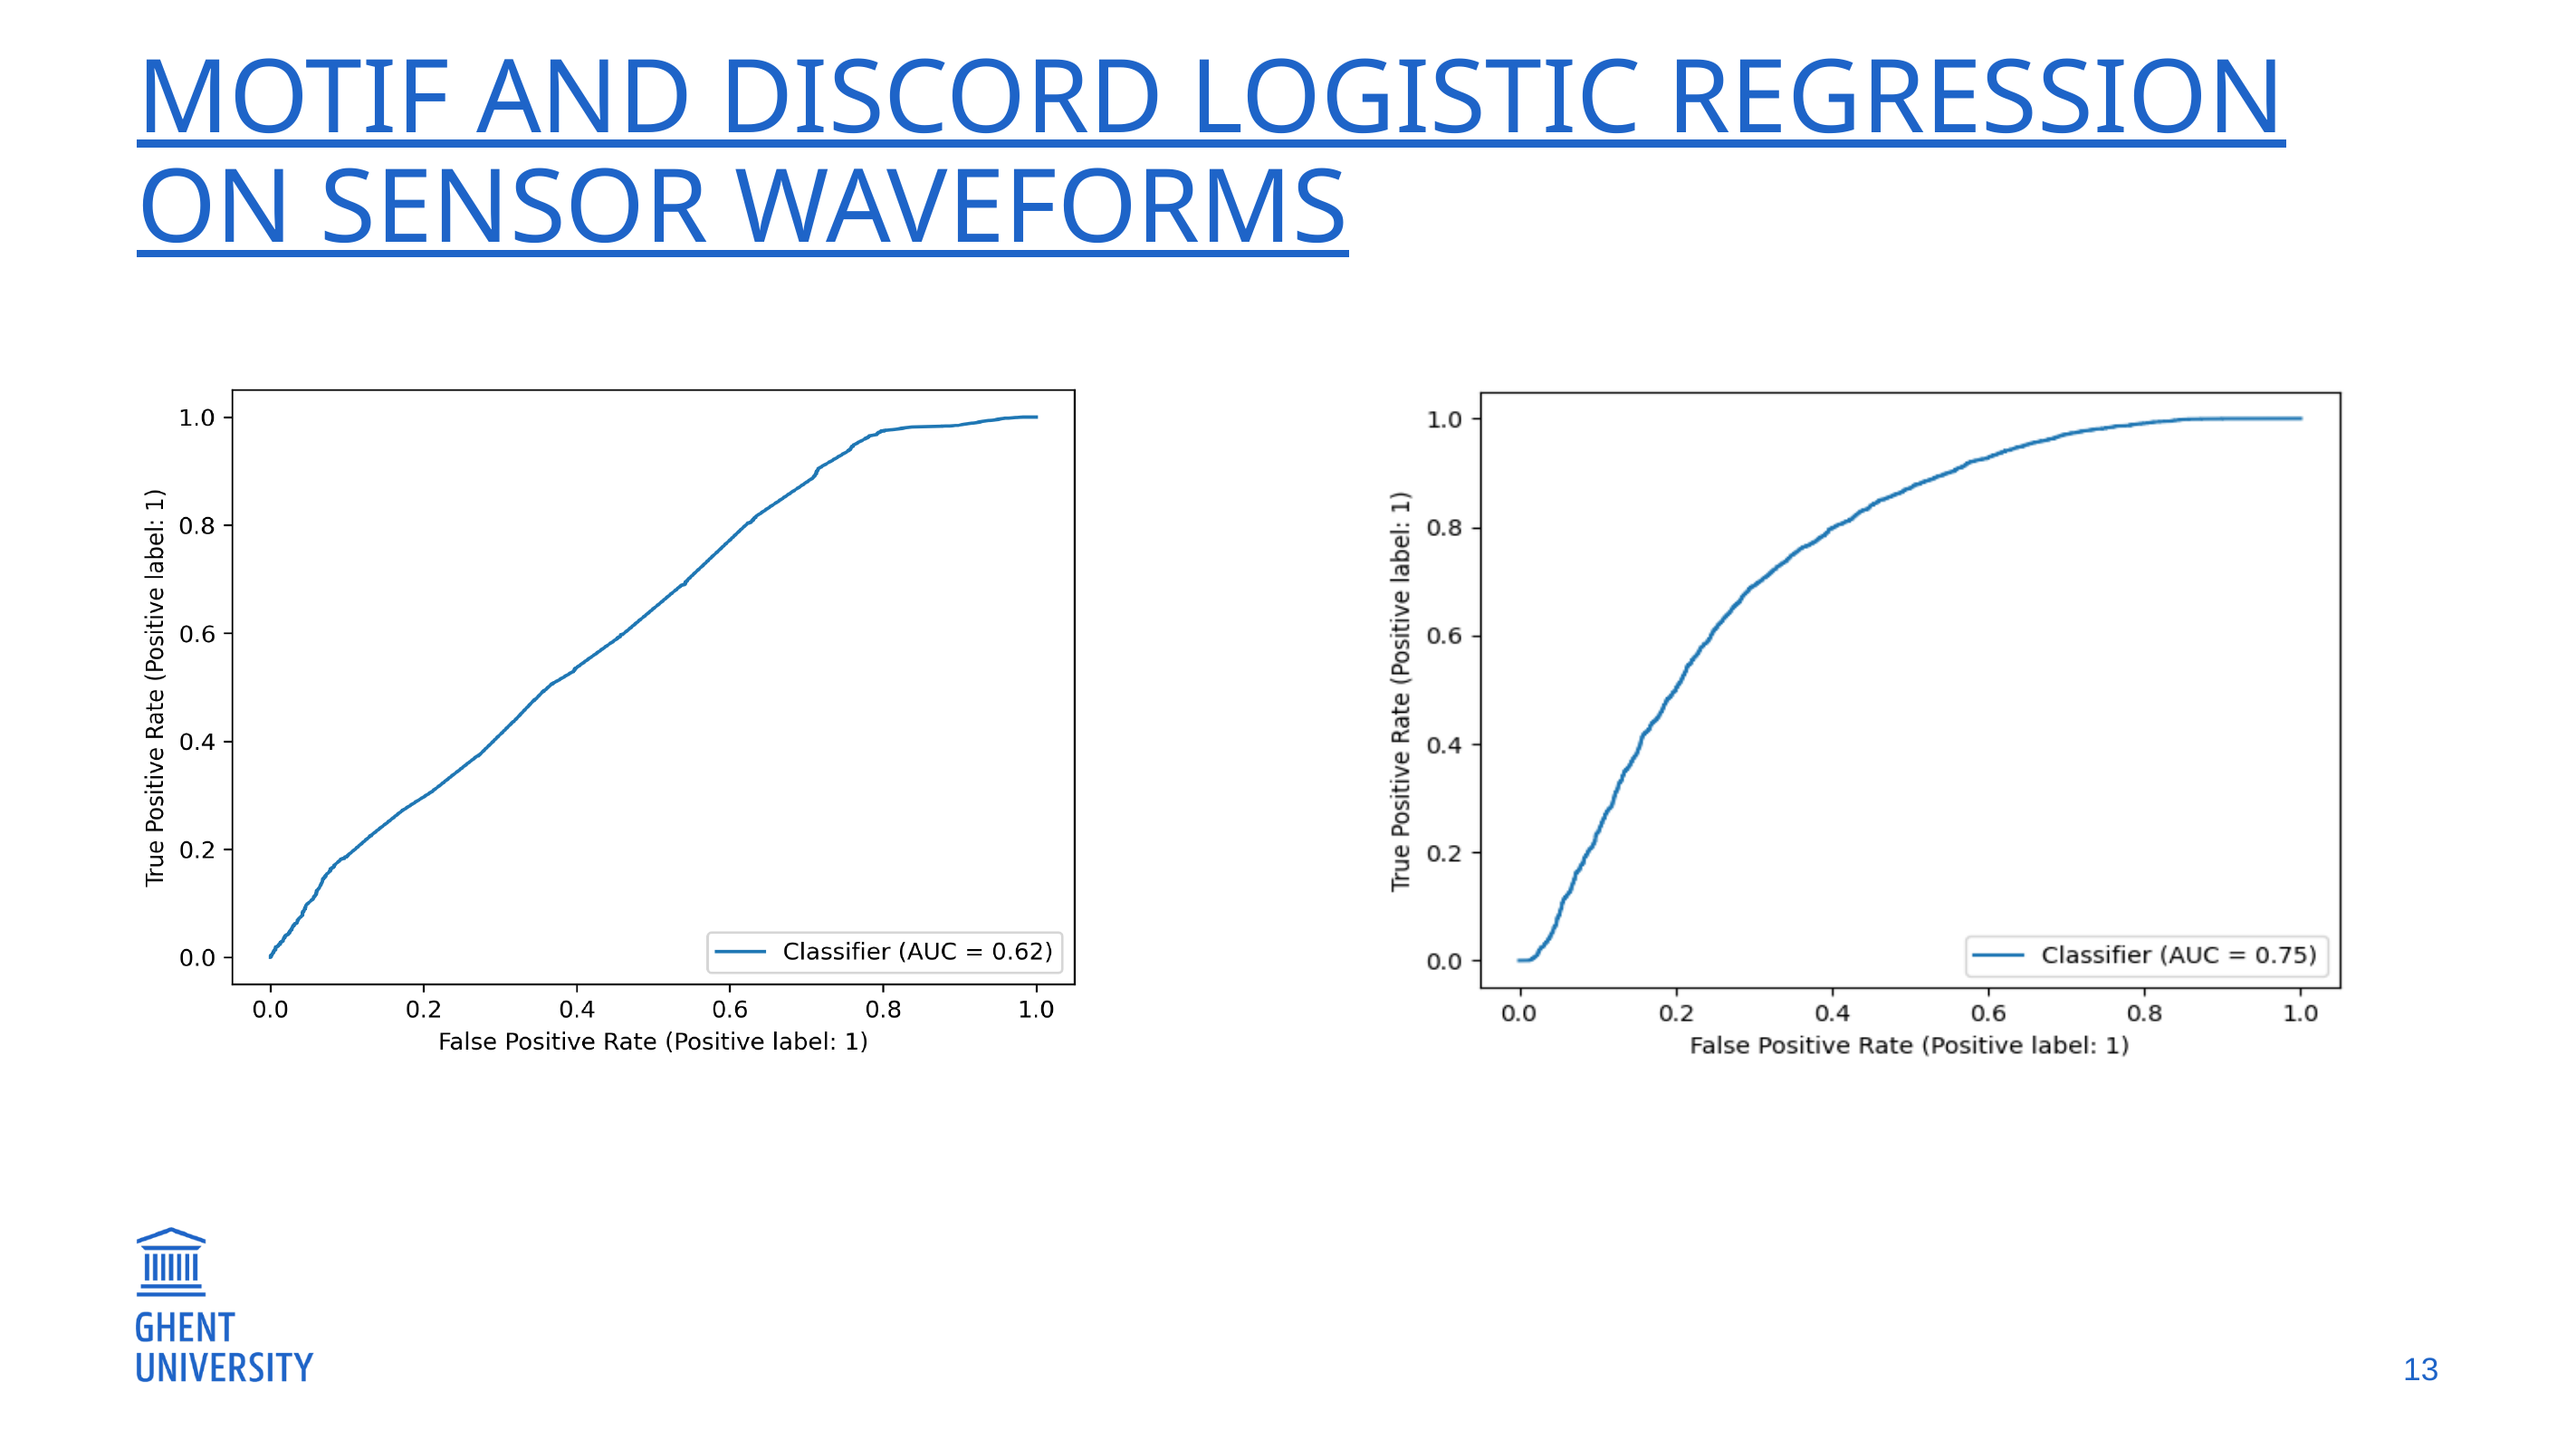

# Motif and discord Logistic regression on sensor waveforms
13